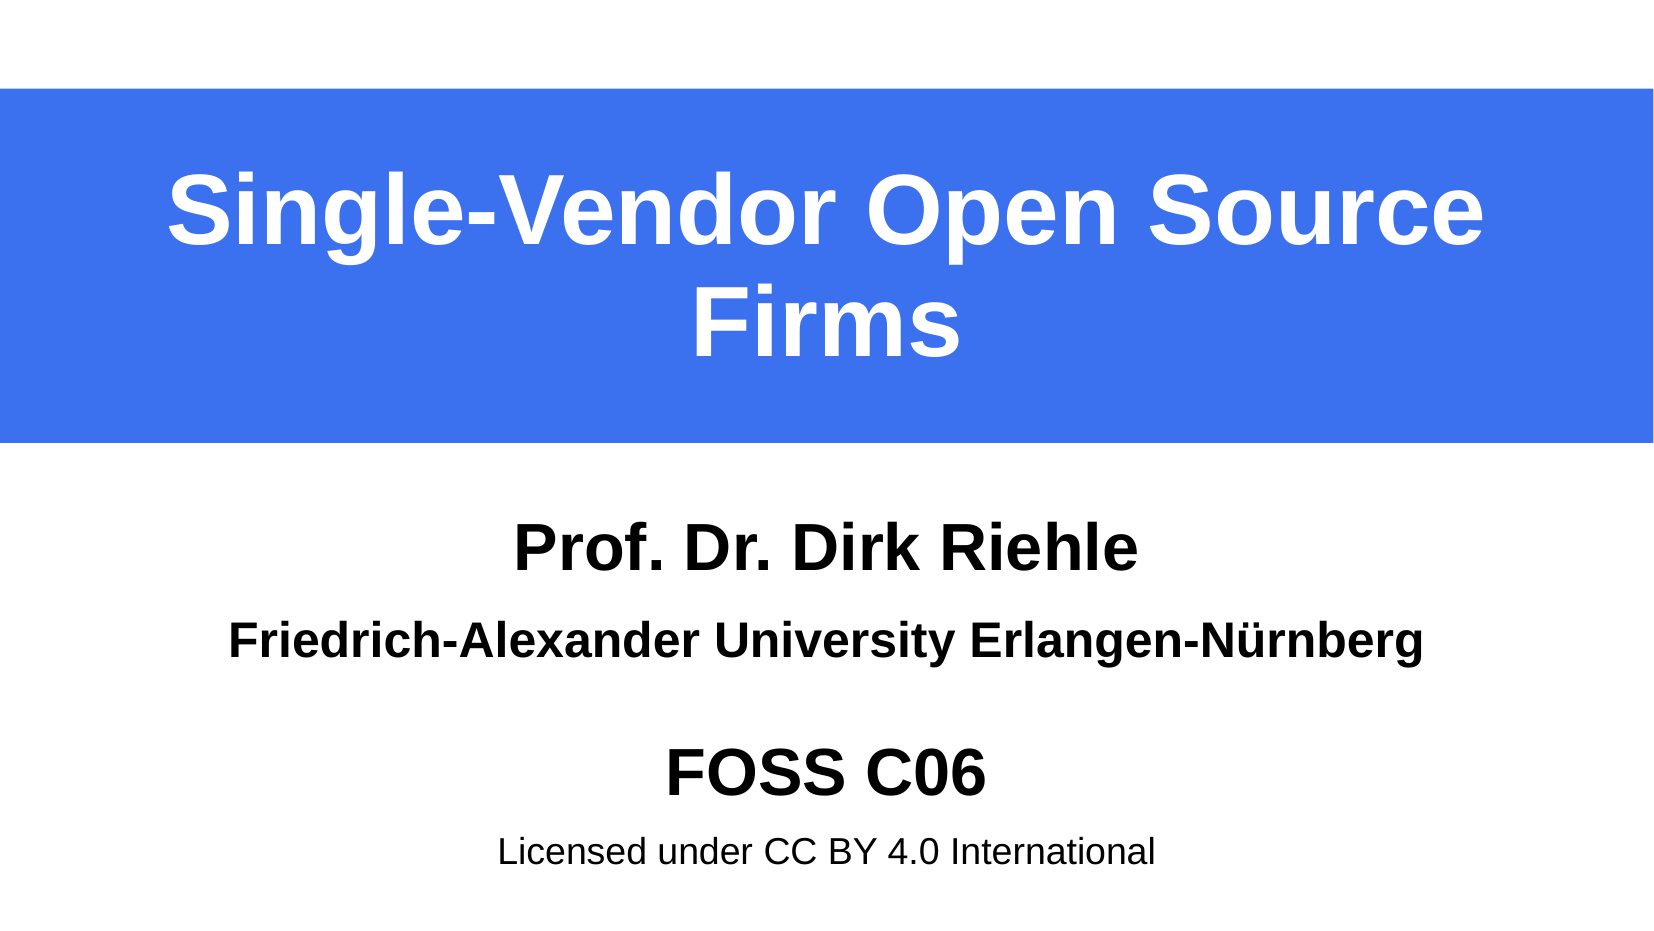

# Single-Vendor Open Source Firms
Prof. Dr. Dirk Riehle
Friedrich-Alexander University Erlangen-Nürnberg
FOSS C06
Licensed under CC BY 4.0 International